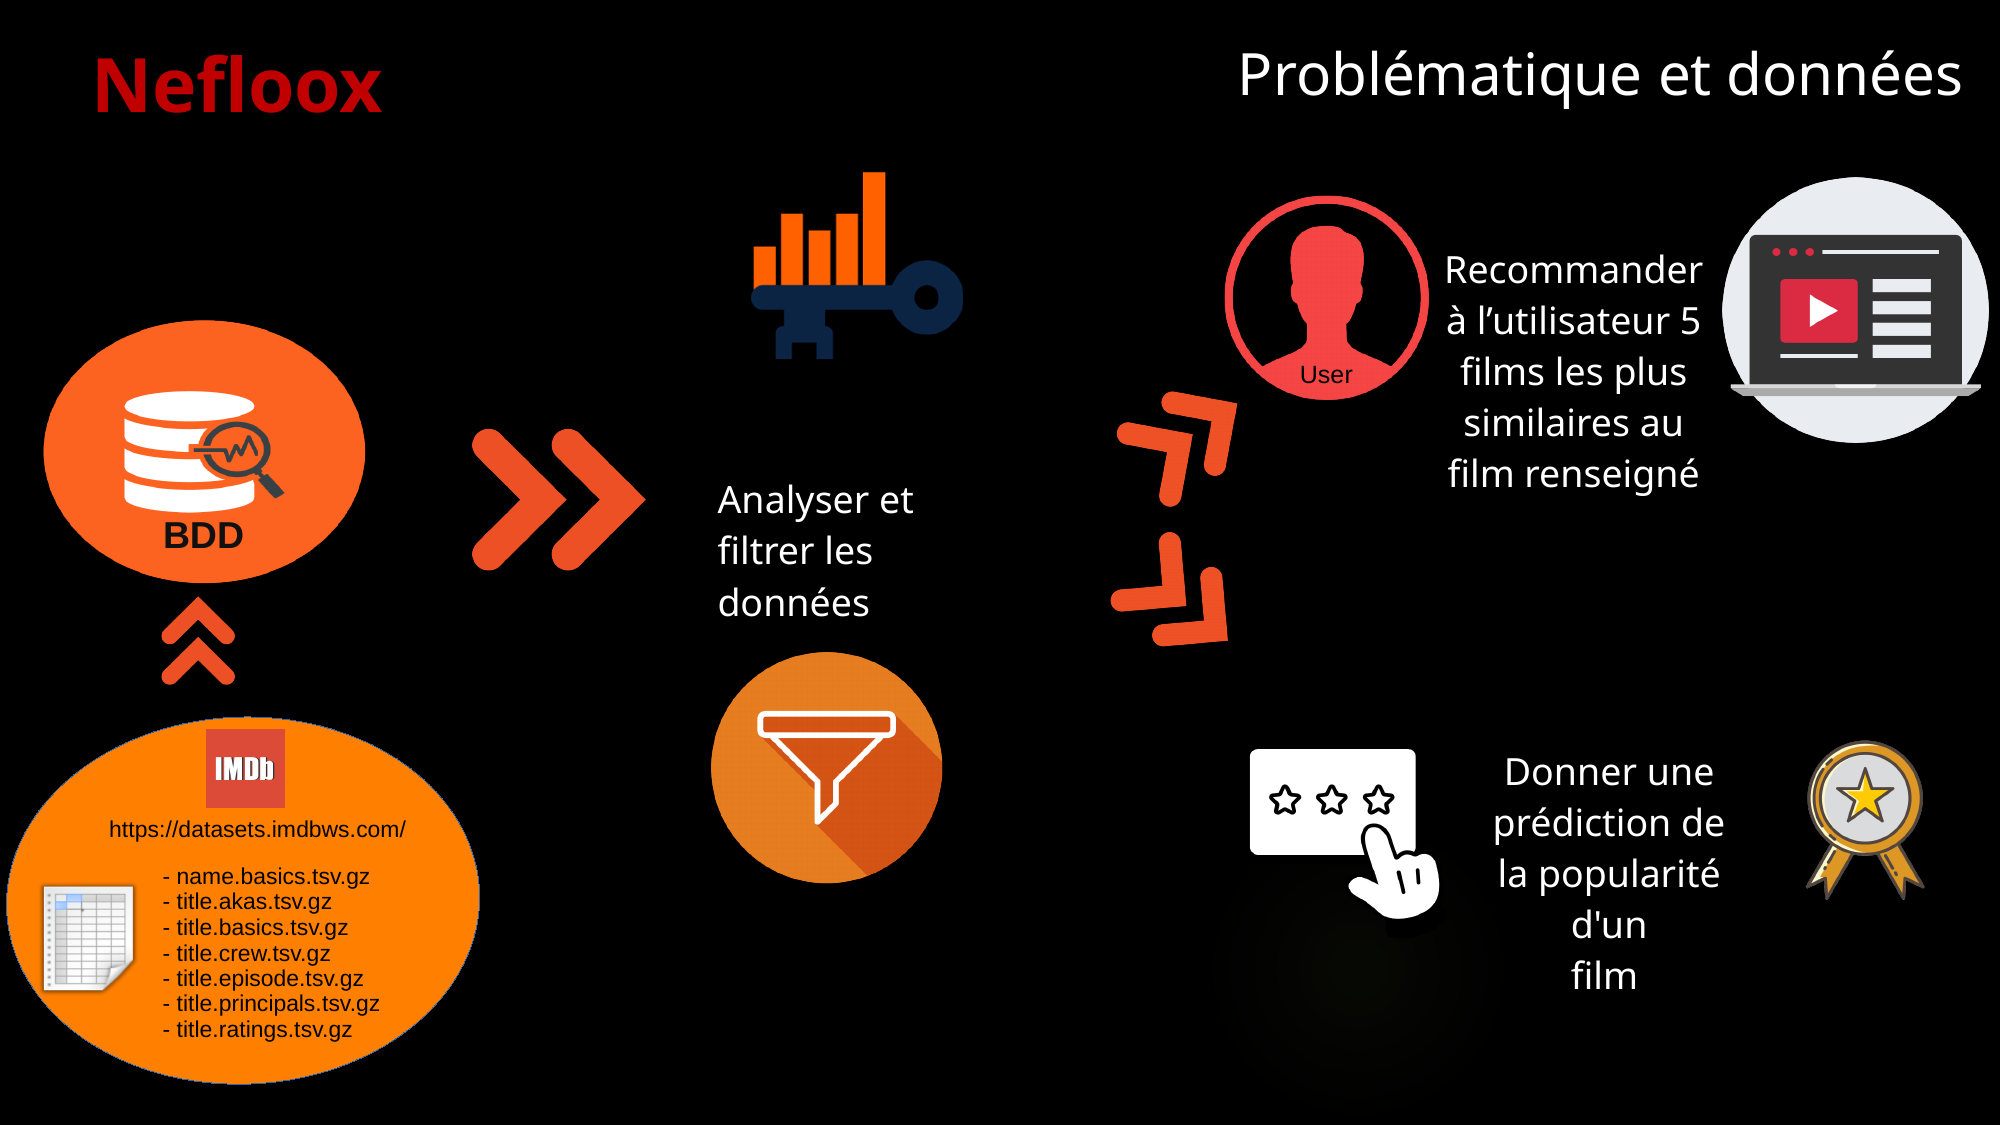

Nefloox
Problématique et données
User
Recommander à l’utilisateur 5 films les plus similaires au film renseigné
BDD
Analyser et filtrer les données
Donner une prédiction de la popularité d'un
film
https://datasets.imdbws.com/
- name.basics.tsv.gz
- title.akas.tsv.gz
- title.basics.tsv.gz
- title.crew.tsv.gz
- title.episode.tsv.gz
- title.principals.tsv.gz
- title.ratings.tsv.gz